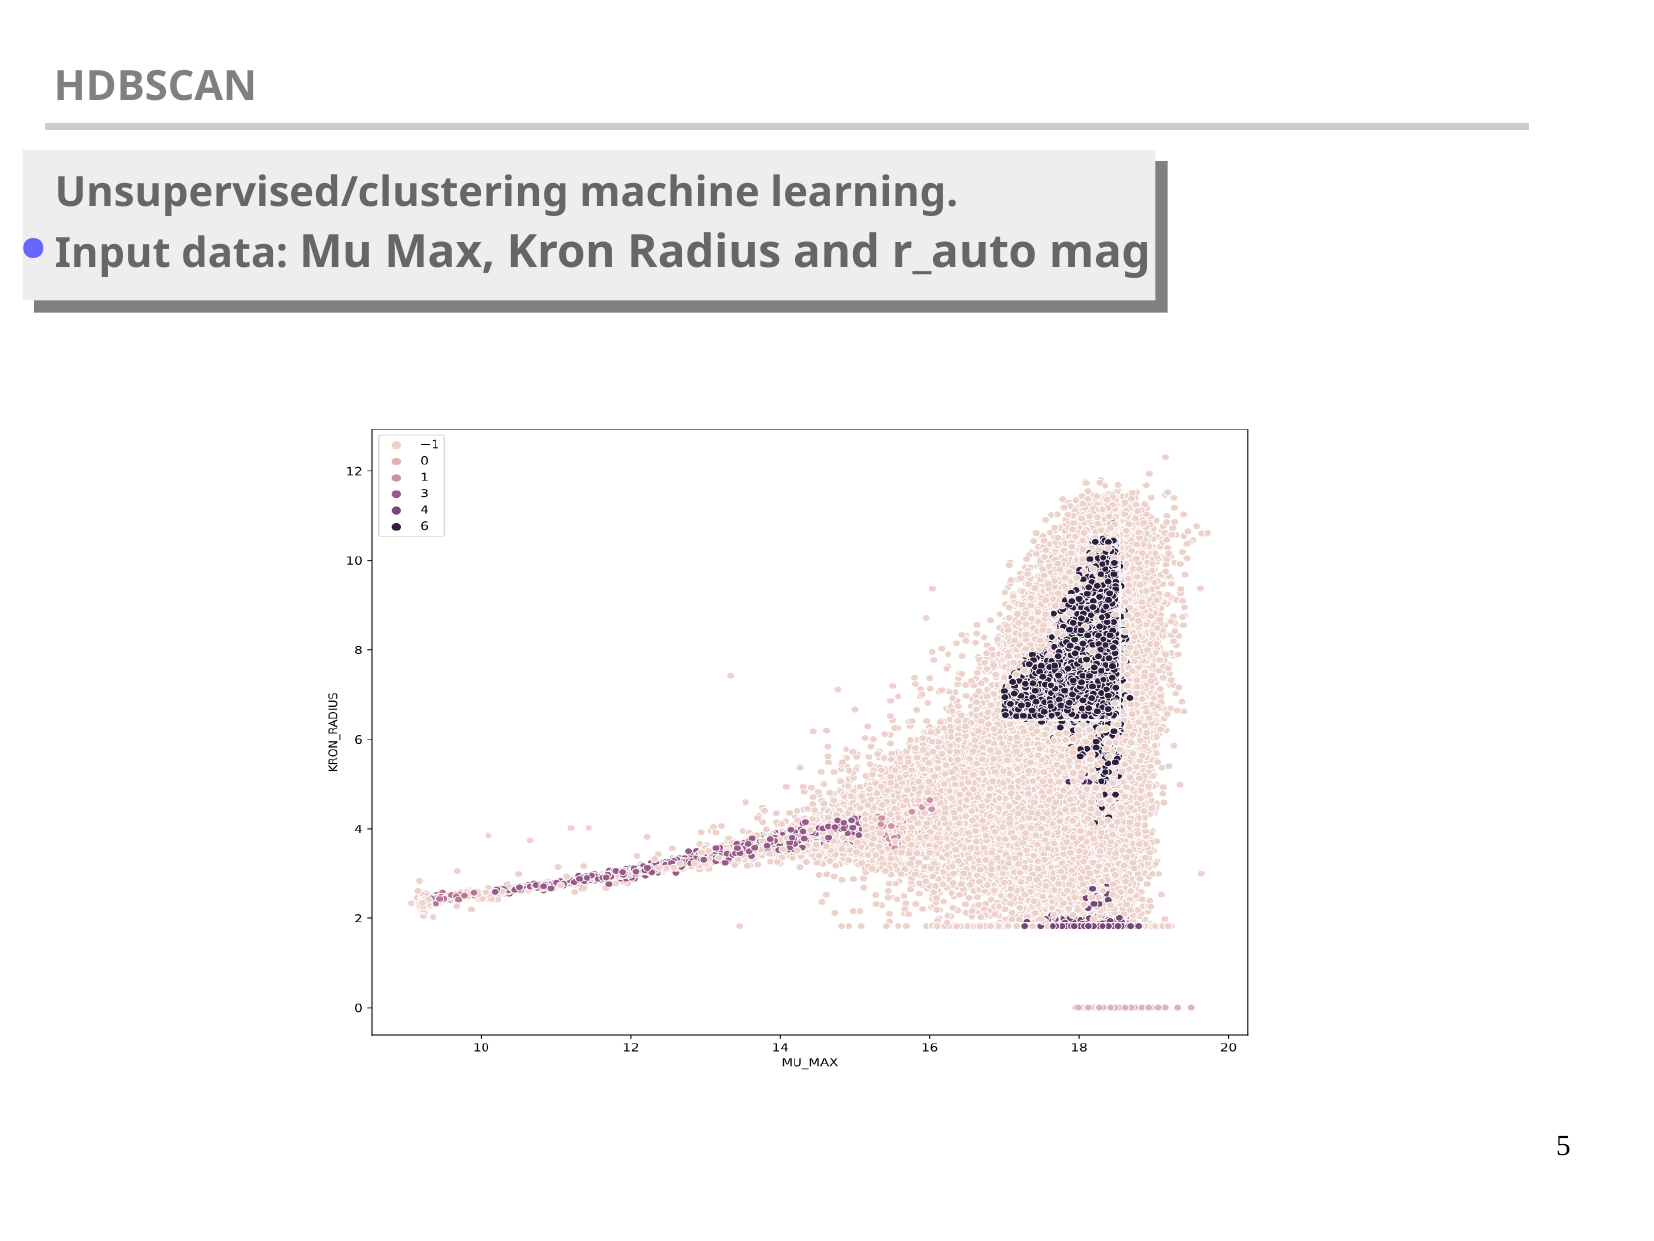

HDBSCAN
Unsupervised/clustering machine learning.
Input data: Mu Max, Kron Radius and r_auto mag
5